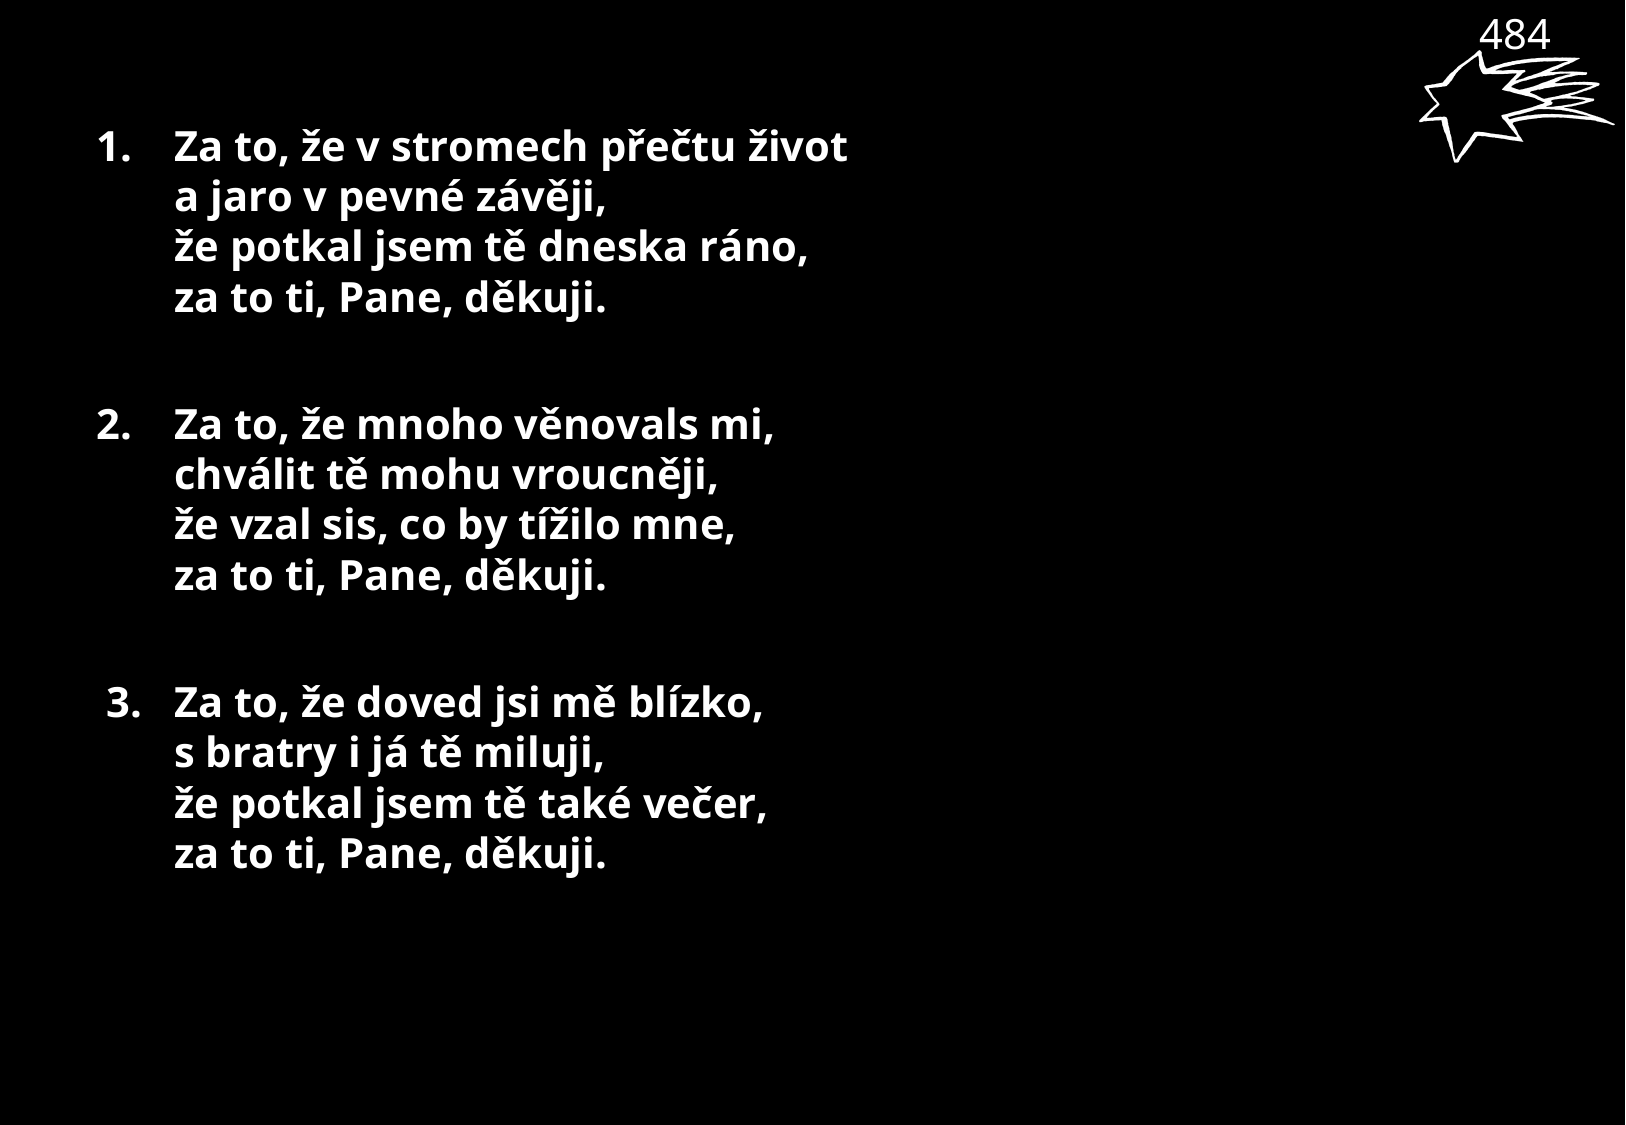

484
# Za to, že v stromech přečtu život a jaro v pevné závěji, že potkal jsem tě dneska ráno, za to ti, Pane, děkuji.
Za to, že mnoho věnovals mi,
chválit tě mohu vroucněji,
že vzal sis, co by tížilo mne,
za to ti, Pane, děkuji.
 3. 	Za to, že doved jsi mě blízko,
s bratry i já tě miluji,
že potkal jsem tě také večer,
za to ti, Pane, děkuji.